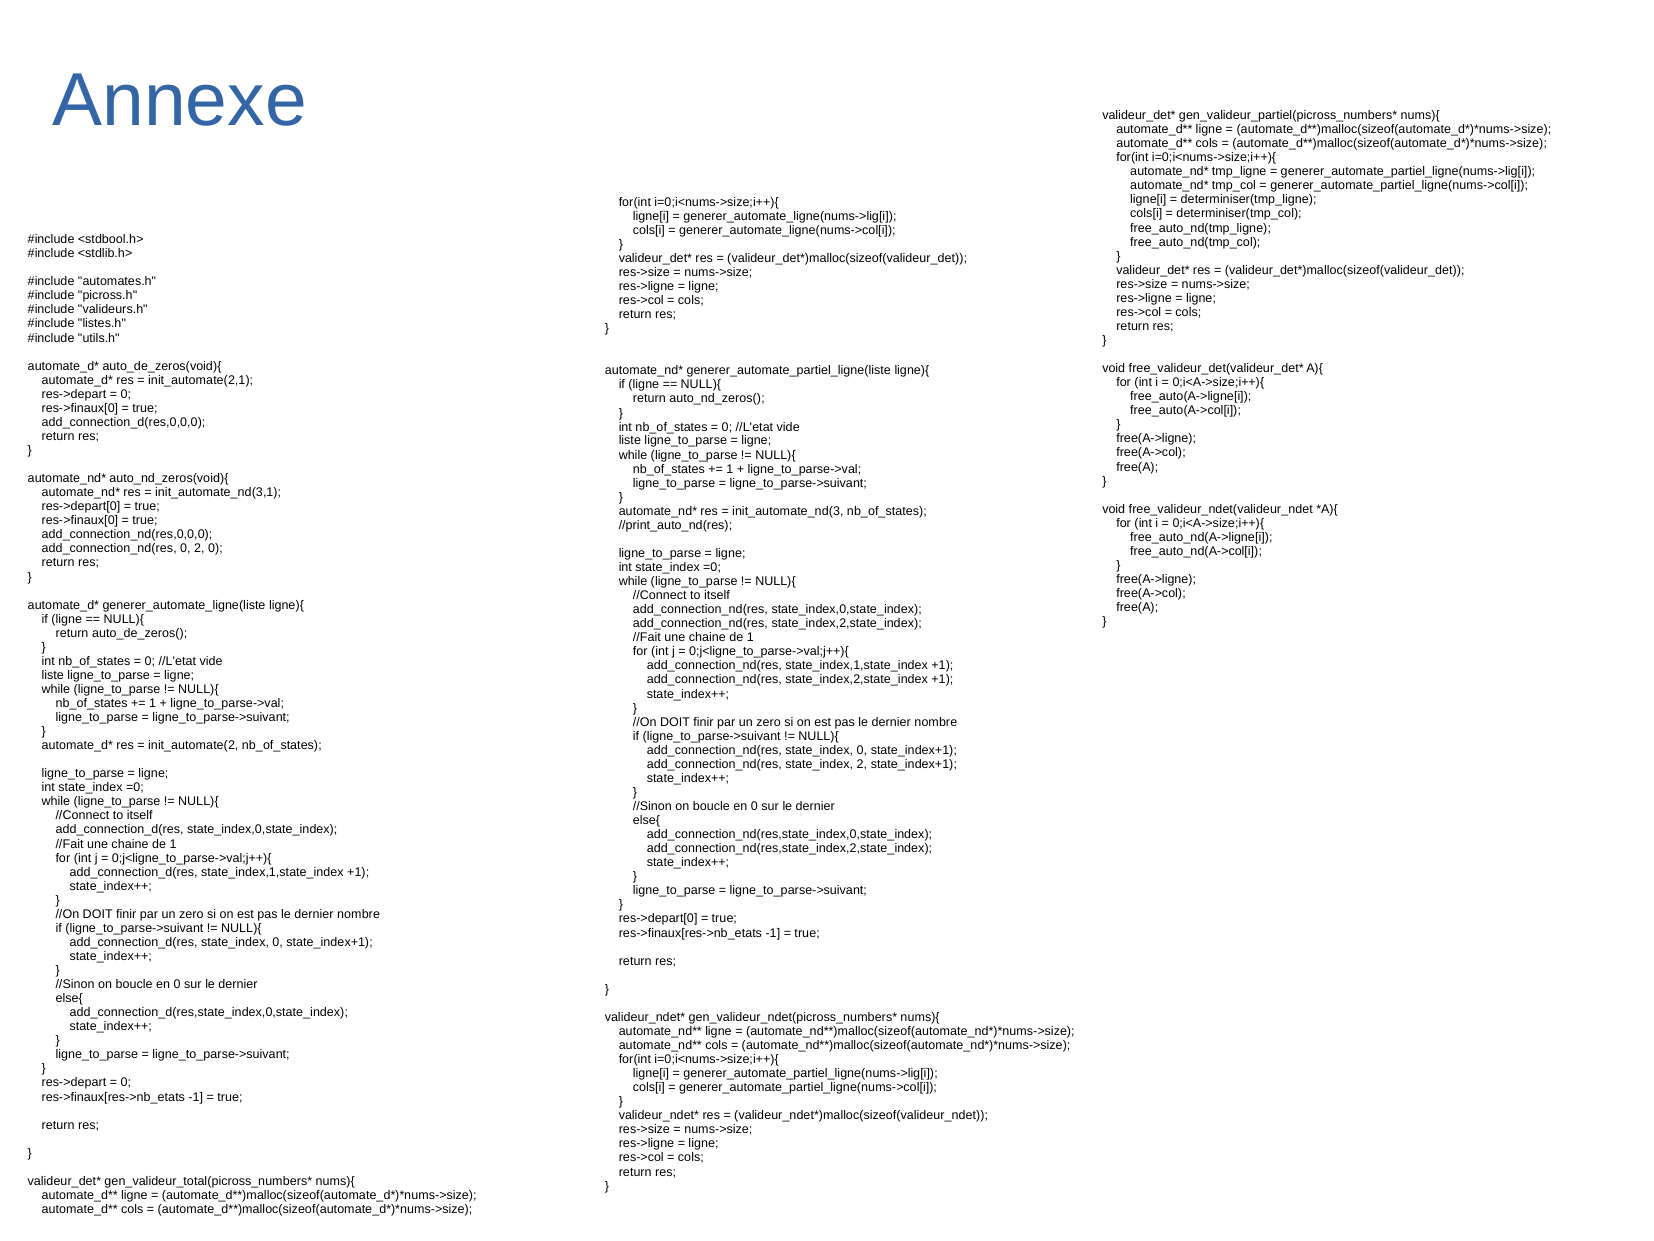

Annexe
valideur_det* gen_valideur_partiel(picross_numbers* nums){
 automate_d** ligne = (automate_d**)malloc(sizeof(automate_d*)*nums->size);
 automate_d** cols = (automate_d**)malloc(sizeof(automate_d*)*nums->size);
 for(int i=0;i<nums->size;i++){
 automate_nd* tmp_ligne = generer_automate_partiel_ligne(nums->lig[i]);
 automate_nd* tmp_col = generer_automate_partiel_ligne(nums->col[i]);
 ligne[i] = determiniser(tmp_ligne);
 cols[i] = determiniser(tmp_col);
 free_auto_nd(tmp_ligne);
 free_auto_nd(tmp_col);
 }
 valideur_det* res = (valideur_det*)malloc(sizeof(valideur_det));
 res->size = nums->size;
 res->ligne = ligne;
 res->col = cols;
 return res;
}
void free_valideur_det(valideur_det* A){
 for (int i = 0;i<A->size;i++){
 free_auto(A->ligne[i]);
 free_auto(A->col[i]);
 }
 free(A->ligne);
 free(A->col);
 free(A);
}
void free_valideur_ndet(valideur_ndet *A){
 for (int i = 0;i<A->size;i++){
 free_auto_nd(A->ligne[i]);
 free_auto_nd(A->col[i]);
 }
 free(A->ligne);
 free(A->col);
 free(A);
}
 for(int i=0;i<nums->size;i++){
 ligne[i] = generer_automate_ligne(nums->lig[i]);
 cols[i] = generer_automate_ligne(nums->col[i]);
 }
 valideur_det* res = (valideur_det*)malloc(sizeof(valideur_det));
 res->size = nums->size;
 res->ligne = ligne;
 res->col = cols;
 return res;
}
automate_nd* generer_automate_partiel_ligne(liste ligne){
 if (ligne == NULL){
 return auto_nd_zeros();
 }
 int nb_of_states = 0; //L'etat vide
 liste ligne_to_parse = ligne;
 while (ligne_to_parse != NULL){
 nb_of_states += 1 + ligne_to_parse->val;
 ligne_to_parse = ligne_to_parse->suivant;
 }
 automate_nd* res = init_automate_nd(3, nb_of_states);
 //print_auto_nd(res);
 ligne_to_parse = ligne;
 int state_index =0;
 while (ligne_to_parse != NULL){
 //Connect to itself
 add_connection_nd(res, state_index,0,state_index);
 add_connection_nd(res, state_index,2,state_index);
 //Fait une chaine de 1
 for (int j = 0;j<ligne_to_parse->val;j++){
 add_connection_nd(res, state_index,1,state_index +1);
 add_connection_nd(res, state_index,2,state_index +1);
 state_index++;
 }
 //On DOIT finir par un zero si on est pas le dernier nombre
 if (ligne_to_parse->suivant != NULL){
 add_connection_nd(res, state_index, 0, state_index+1);
 add_connection_nd(res, state_index, 2, state_index+1);
 state_index++;
 }
 //Sinon on boucle en 0 sur le dernier
 else{
 add_connection_nd(res,state_index,0,state_index);
 add_connection_nd(res,state_index,2,state_index);
 state_index++;
 }
 ligne_to_parse = ligne_to_parse->suivant;
 }
 res->depart[0] = true;
 res->finaux[res->nb_etats -1] = true;
 return res;
}
valideur_ndet* gen_valideur_ndet(picross_numbers* nums){
 automate_nd** ligne = (automate_nd**)malloc(sizeof(automate_nd*)*nums->size);
 automate_nd** cols = (automate_nd**)malloc(sizeof(automate_nd*)*nums->size);
 for(int i=0;i<nums->size;i++){
 ligne[i] = generer_automate_partiel_ligne(nums->lig[i]);
 cols[i] = generer_automate_partiel_ligne(nums->col[i]);
 }
 valideur_ndet* res = (valideur_ndet*)malloc(sizeof(valideur_ndet));
 res->size = nums->size;
 res->ligne = ligne;
 res->col = cols;
 return res;
}
#include <stdbool.h>
#include <stdlib.h>
#include "automates.h"
#include "picross.h"
#include "valideurs.h"
#include "listes.h"
#include "utils.h"
automate_d* auto_de_zeros(void){
 automate_d* res = init_automate(2,1);
 res->depart = 0;
 res->finaux[0] = true;
 add_connection_d(res,0,0,0);
 return res;
}
automate_nd* auto_nd_zeros(void){
 automate_nd* res = init_automate_nd(3,1);
 res->depart[0] = true;
 res->finaux[0] = true;
 add_connection_nd(res,0,0,0);
 add_connection_nd(res, 0, 2, 0);
 return res;
}
automate_d* generer_automate_ligne(liste ligne){
 if (ligne == NULL){
 return auto_de_zeros();
 }
 int nb_of_states = 0; //L'etat vide
 liste ligne_to_parse = ligne;
 while (ligne_to_parse != NULL){
 nb_of_states += 1 + ligne_to_parse->val;
 ligne_to_parse = ligne_to_parse->suivant;
 }
 automate_d* res = init_automate(2, nb_of_states);
 ligne_to_parse = ligne;
 int state_index =0;
 while (ligne_to_parse != NULL){
 //Connect to itself
 add_connection_d(res, state_index,0,state_index);
 //Fait une chaine de 1
 for (int j = 0;j<ligne_to_parse->val;j++){
 add_connection_d(res, state_index,1,state_index +1);
 state_index++;
 }
 //On DOIT finir par un zero si on est pas le dernier nombre
 if (ligne_to_parse->suivant != NULL){
 add_connection_d(res, state_index, 0, state_index+1);
 state_index++;
 }
 //Sinon on boucle en 0 sur le dernier
 else{
 add_connection_d(res,state_index,0,state_index);
 state_index++;
 }
 ligne_to_parse = ligne_to_parse->suivant;
 }
 res->depart = 0;
 res->finaux[res->nb_etats -1] = true;
 return res;
}
valideur_det* gen_valideur_total(picross_numbers* nums){
 automate_d** ligne = (automate_d**)malloc(sizeof(automate_d*)*nums->size);
 automate_d** cols = (automate_d**)malloc(sizeof(automate_d*)*nums->size);